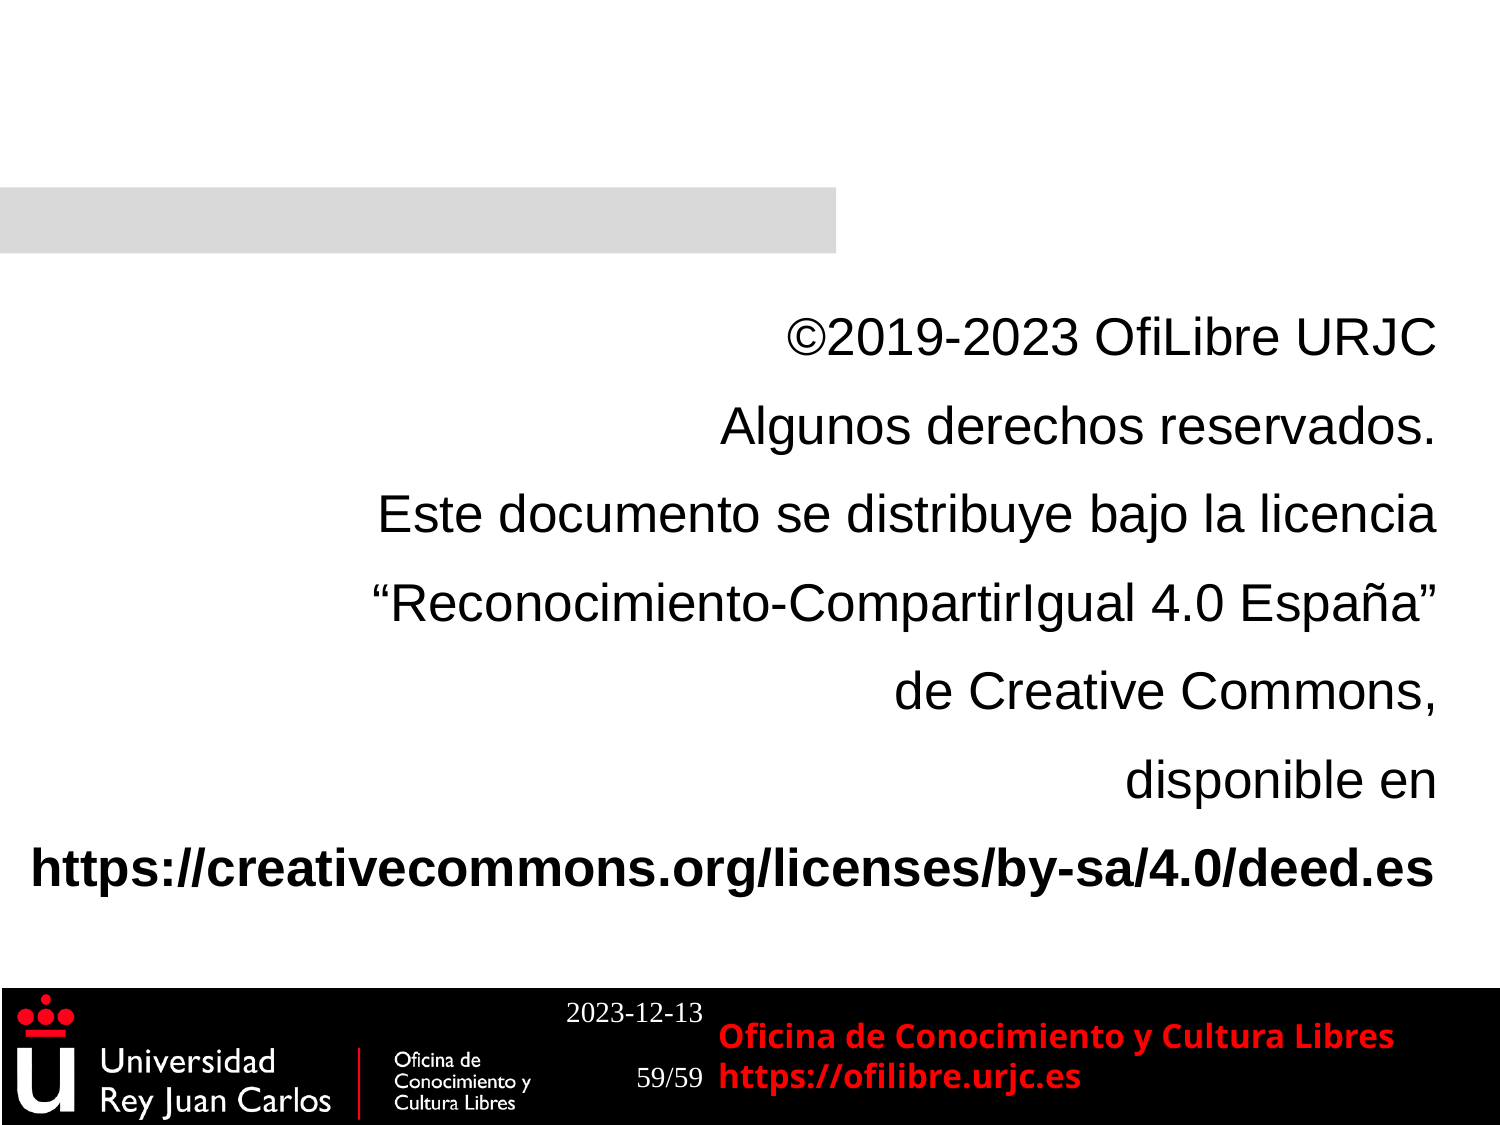

# ©2019-2023 OfiLibre URJC
Algunos derechos reservados.
Este documento se distribuye bajo la licencia
“Reconocimiento-CompartirIgual 4.0 España”
de Creative Commons,
disponible en
https://creativecommons.org/licenses/by-sa/4.0/deed.es